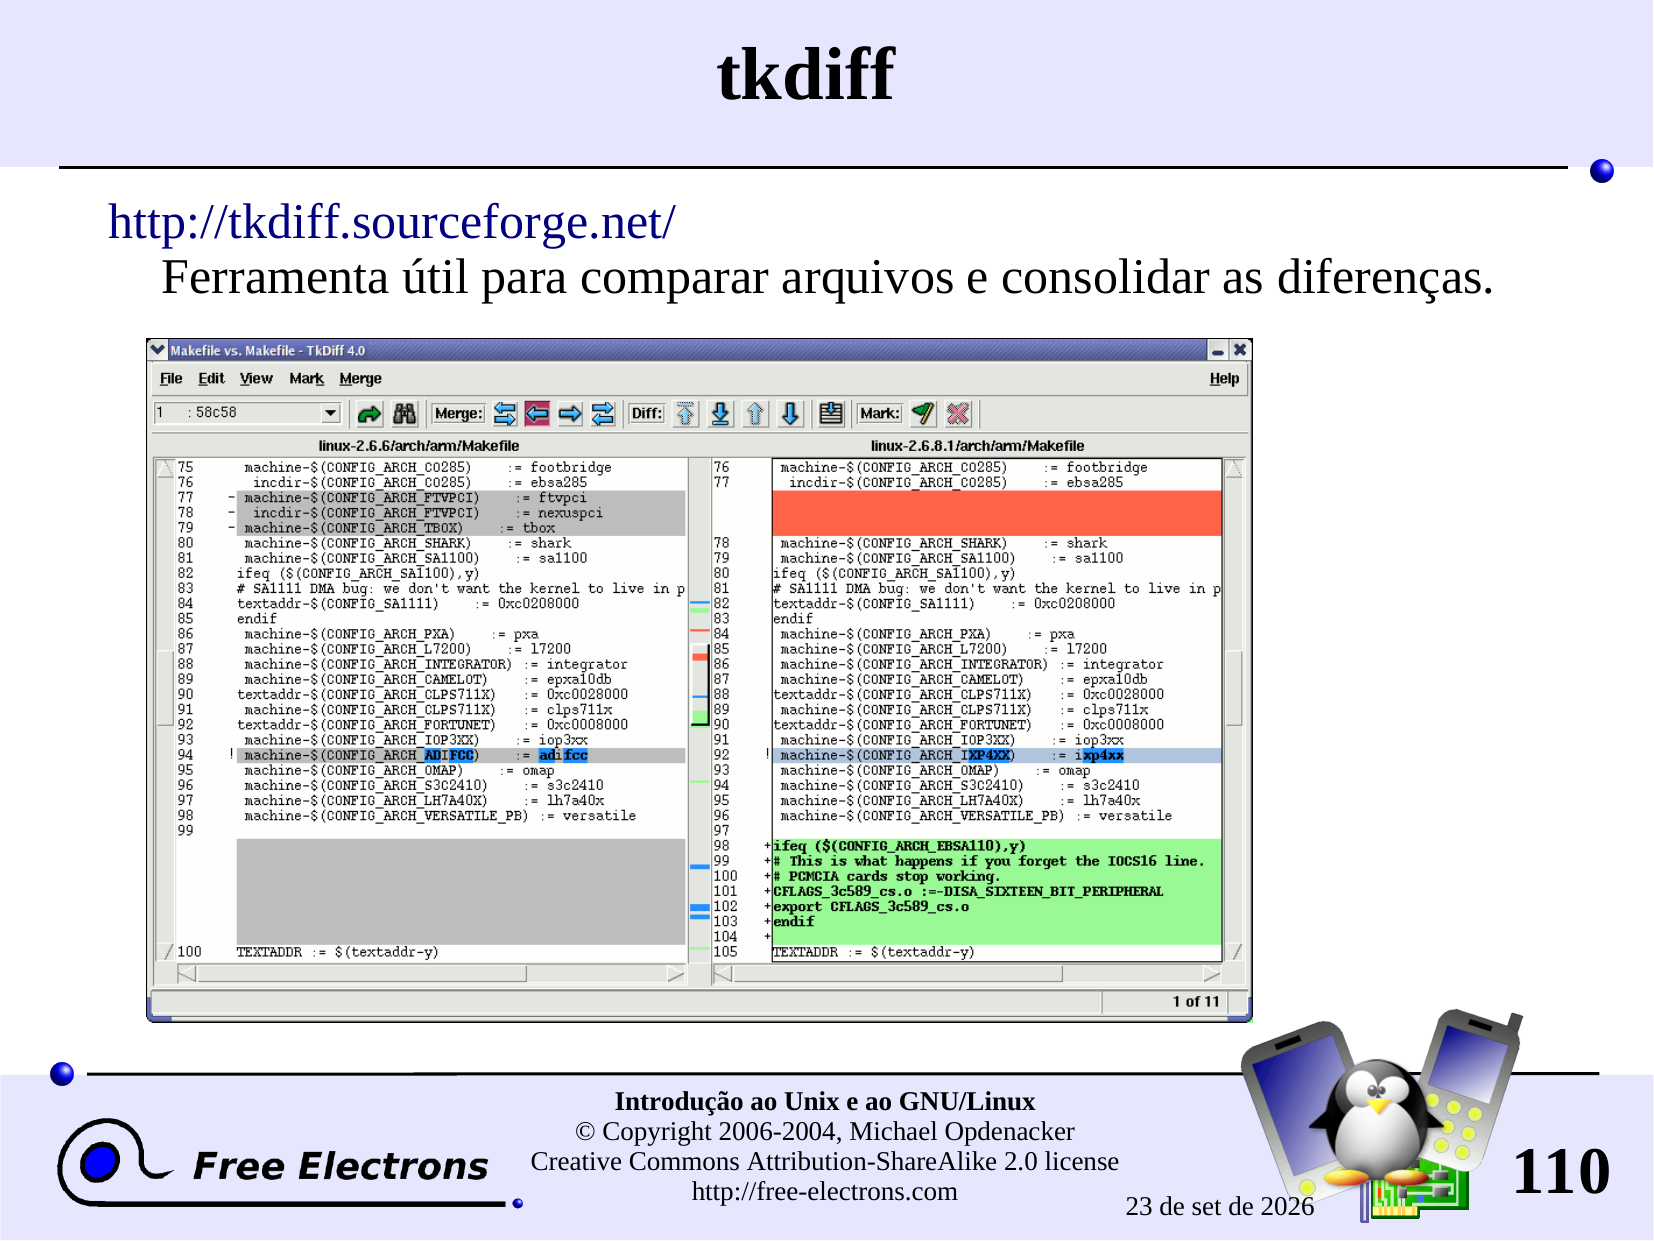

# tkdiff
http://tkdiff.sourceforge.net/
Ferramenta útil para comparar arquivos e consolidar as diferenças.